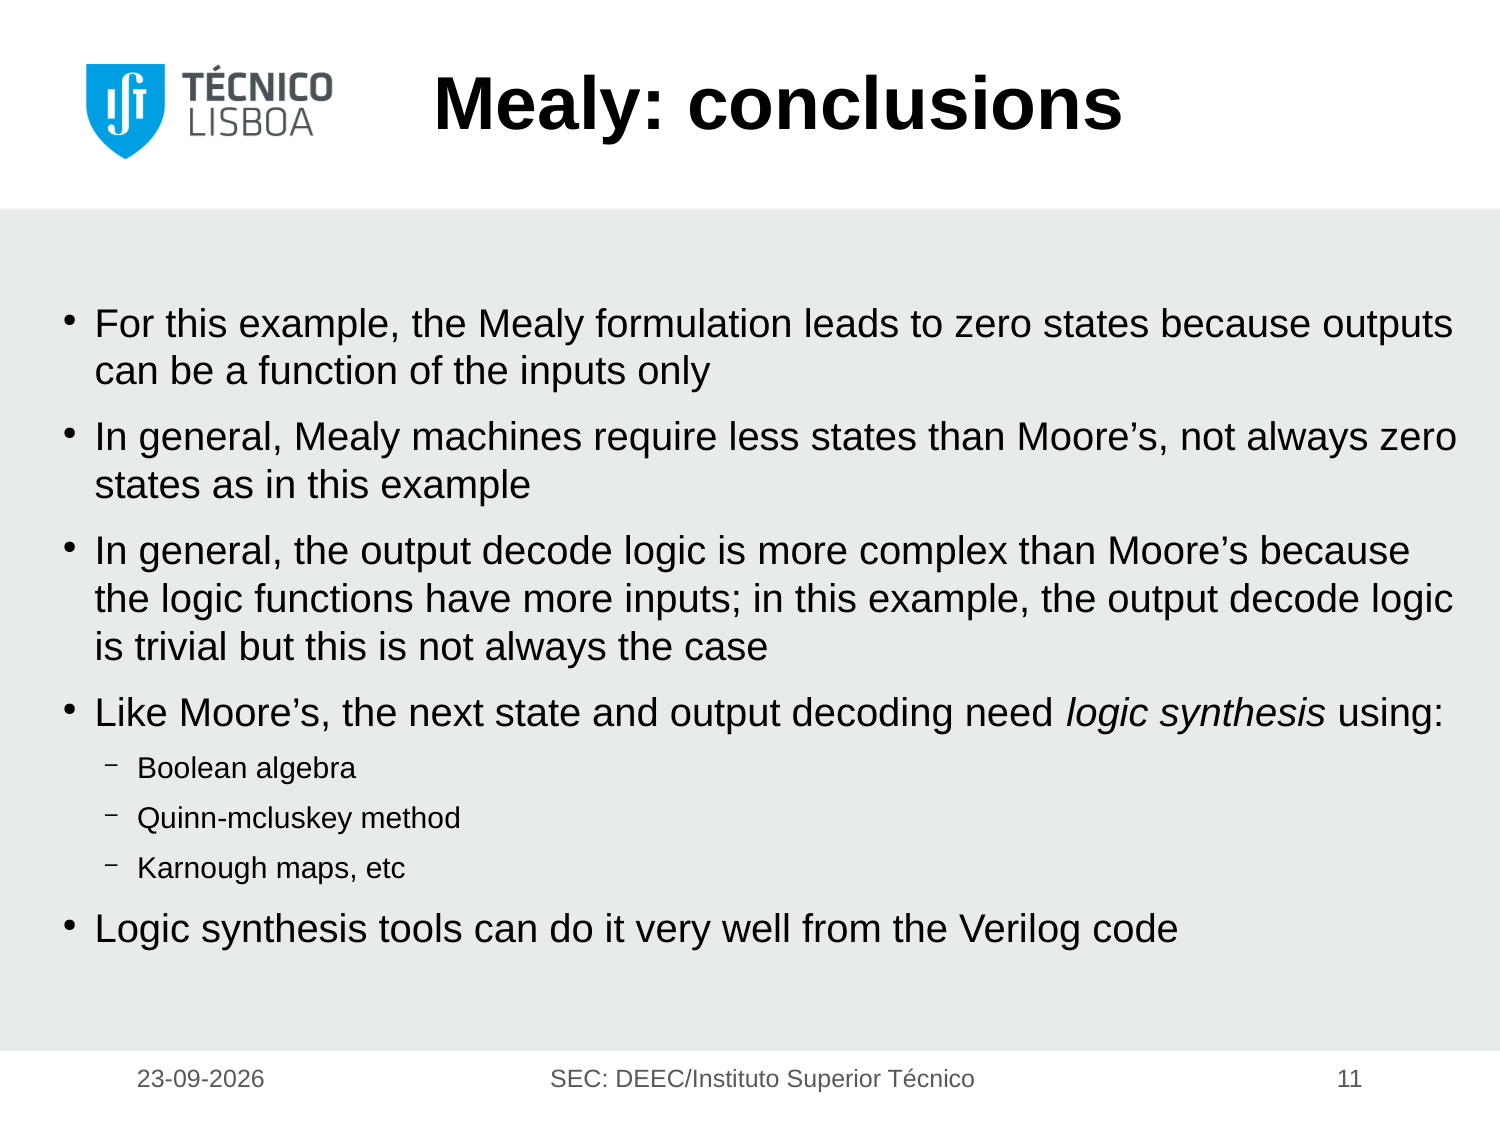

# Mealy: conclusions
For this example, the Mealy formulation leads to zero states because outputs can be a function of the inputs only
In general, Mealy machines require less states than Moore’s, not always zero states as in this example
In general, the output decode logic is more complex than Moore’s because the logic functions have more inputs; in this example, the output decode logic is trivial but this is not always the case
Like Moore’s, the next state and output decoding need logic synthesis using:
Boolean algebra
Quinn-mcluskey method
Karnough maps, etc
Logic synthesis tools can do it very well from the Verilog code
11